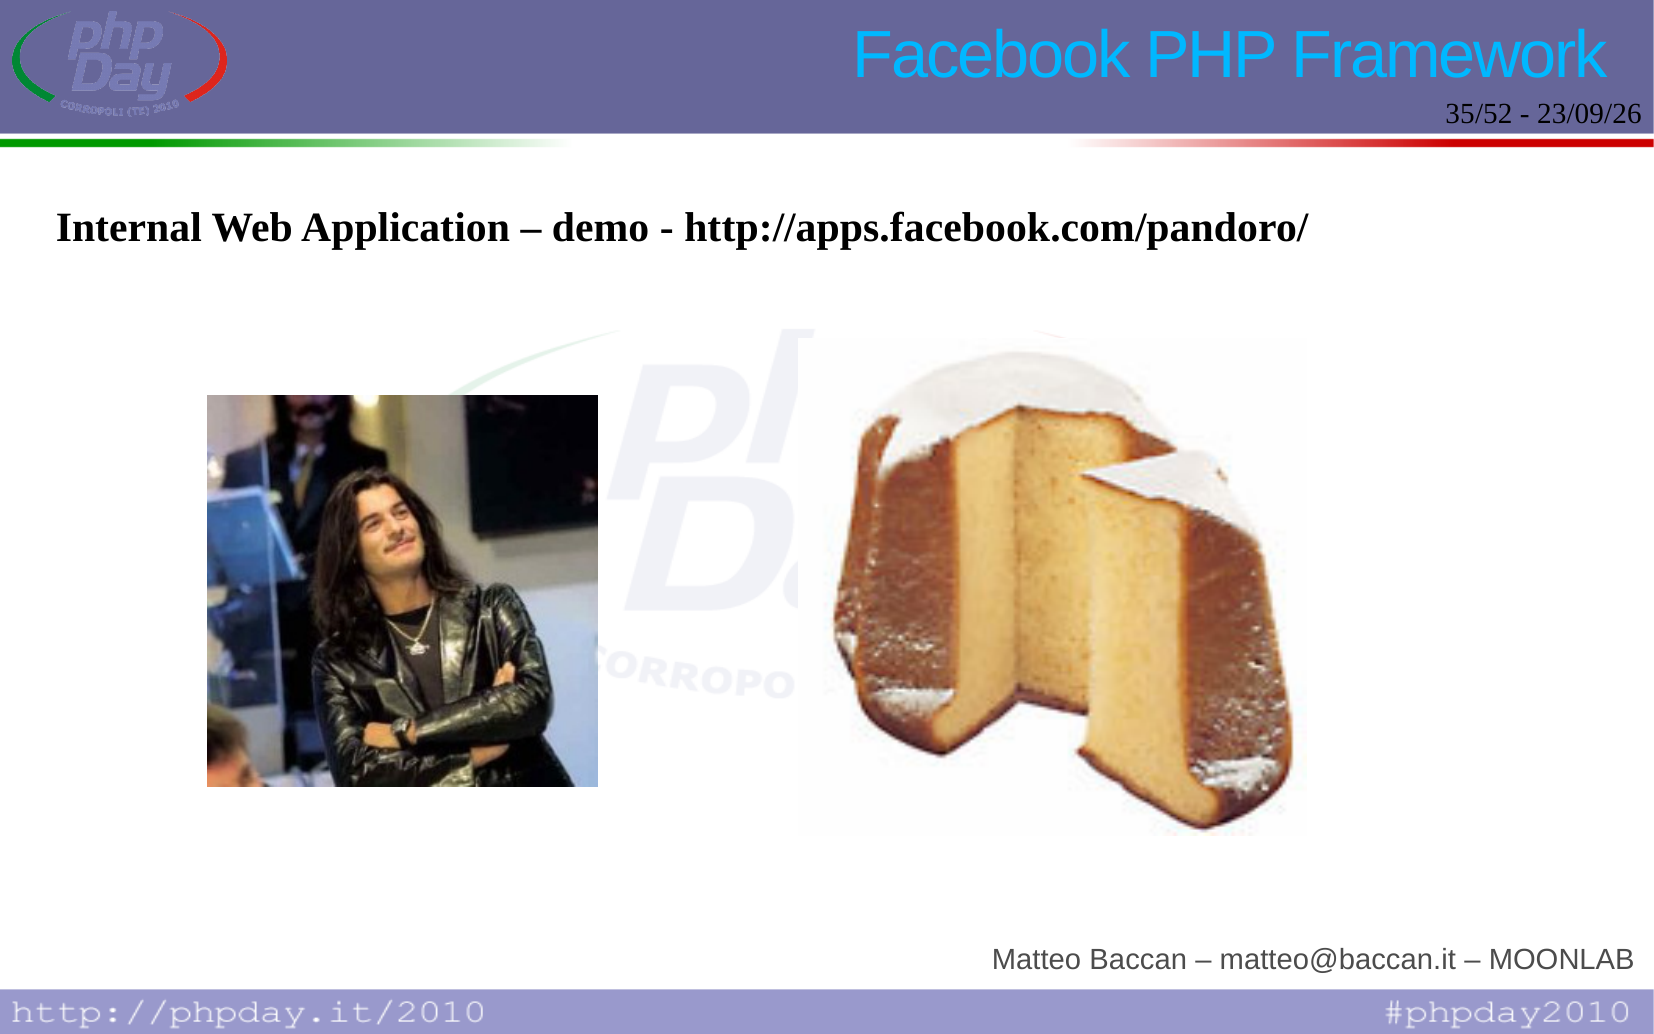

# Facebook PHP Framework
35
Internal Web Application – demo - http://apps.facebook.com/pandoro/